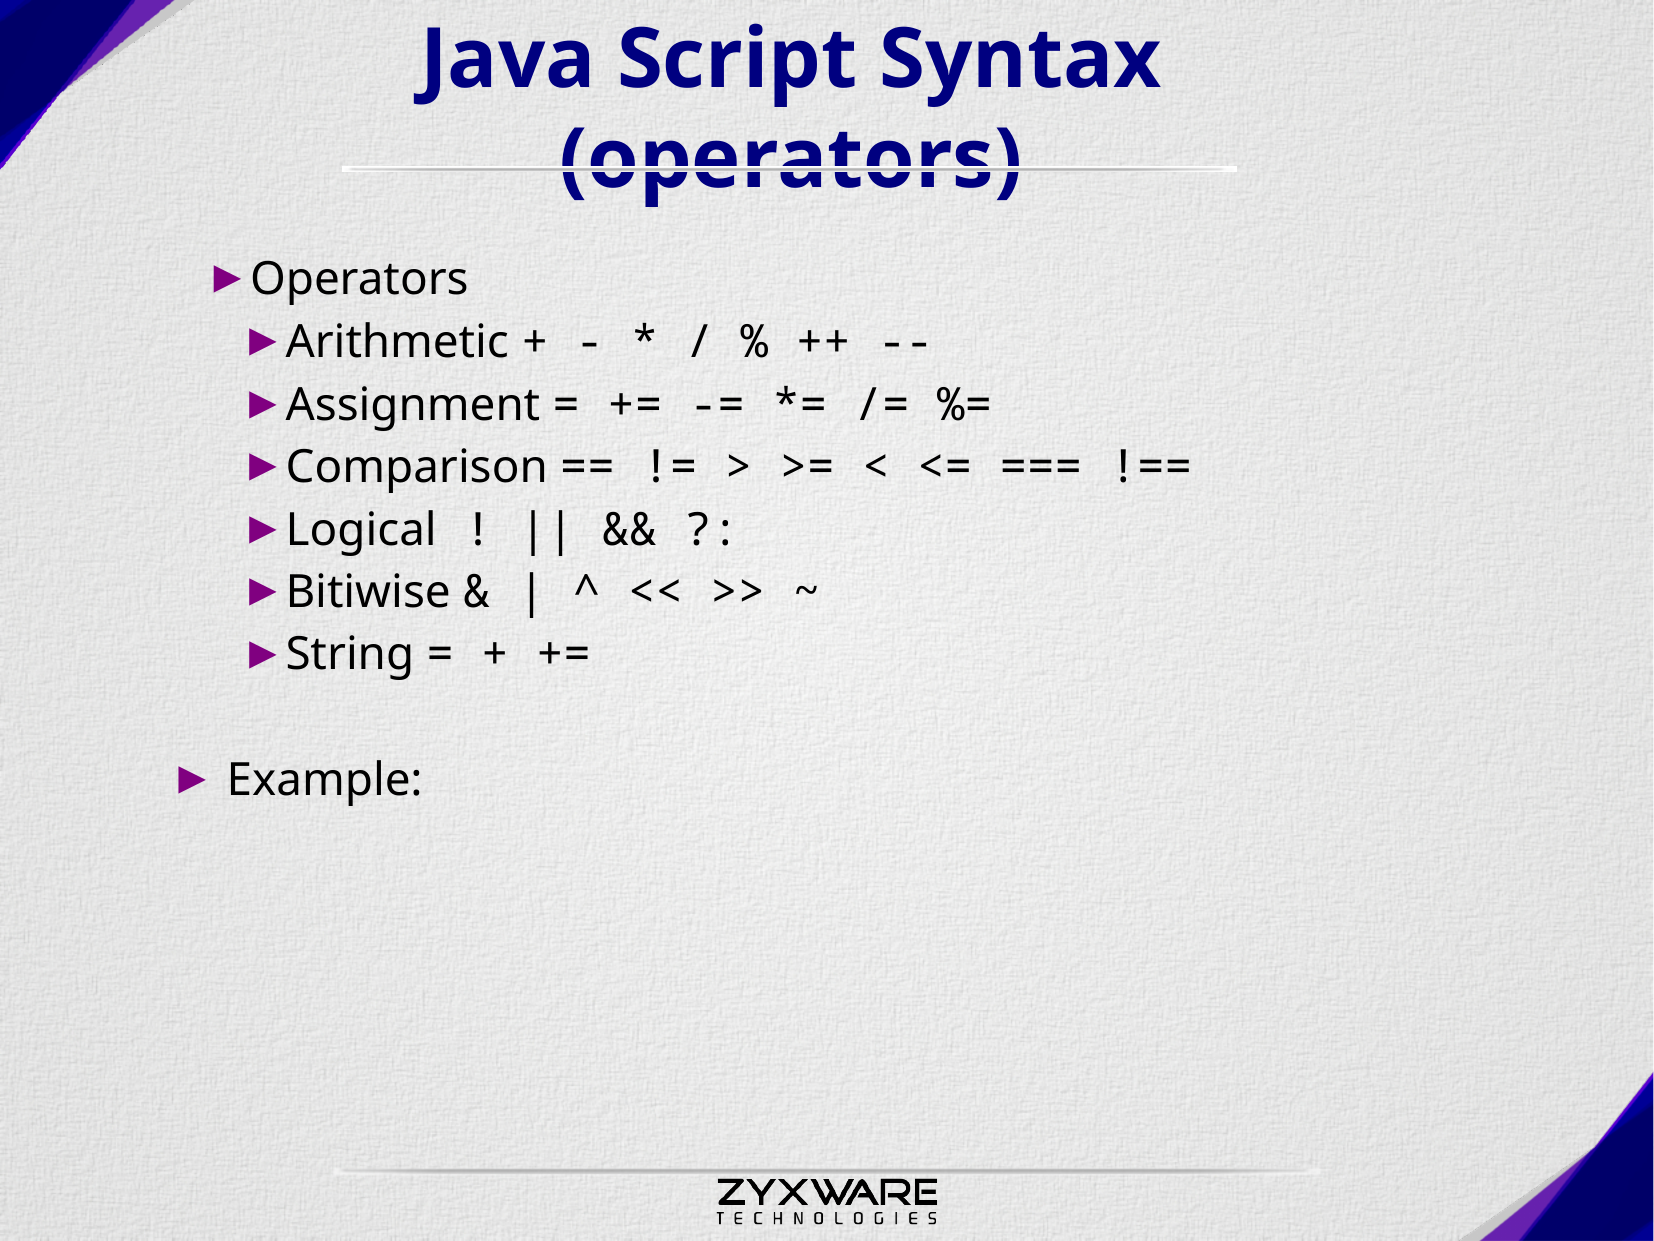

# Java Script Syntax (operators)
Operators
Arithmetic + - * / % ++ --
Assignment = += -= *= /= %=
Comparison == != > >= < <= === !==
Logical ! || && ?:
Bitiwise & | ^ << >> ~
String = + +=
 Example: